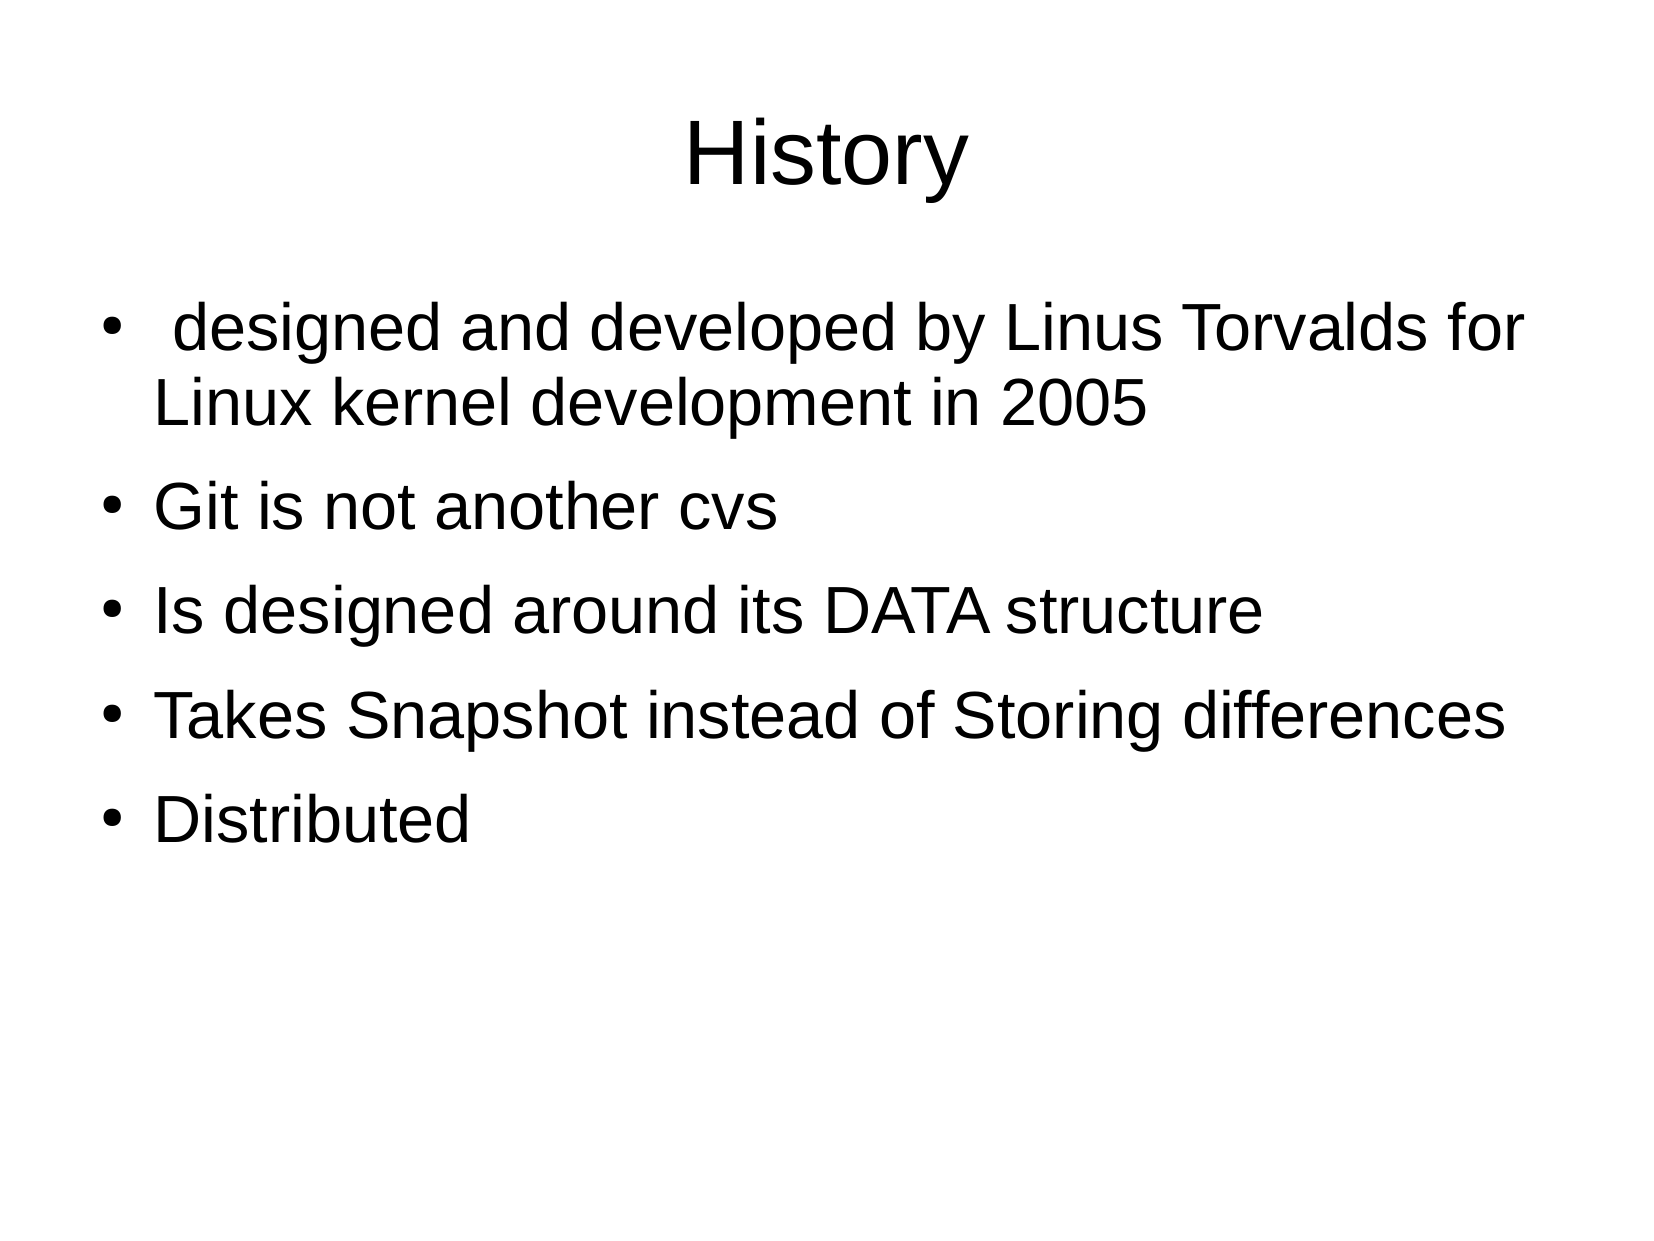

# History
 designed and developed by Linus Torvalds for Linux kernel development in 2005
Git is not another cvs
Is designed around its DATA structure
Takes Snapshot instead of Storing differences
Distributed